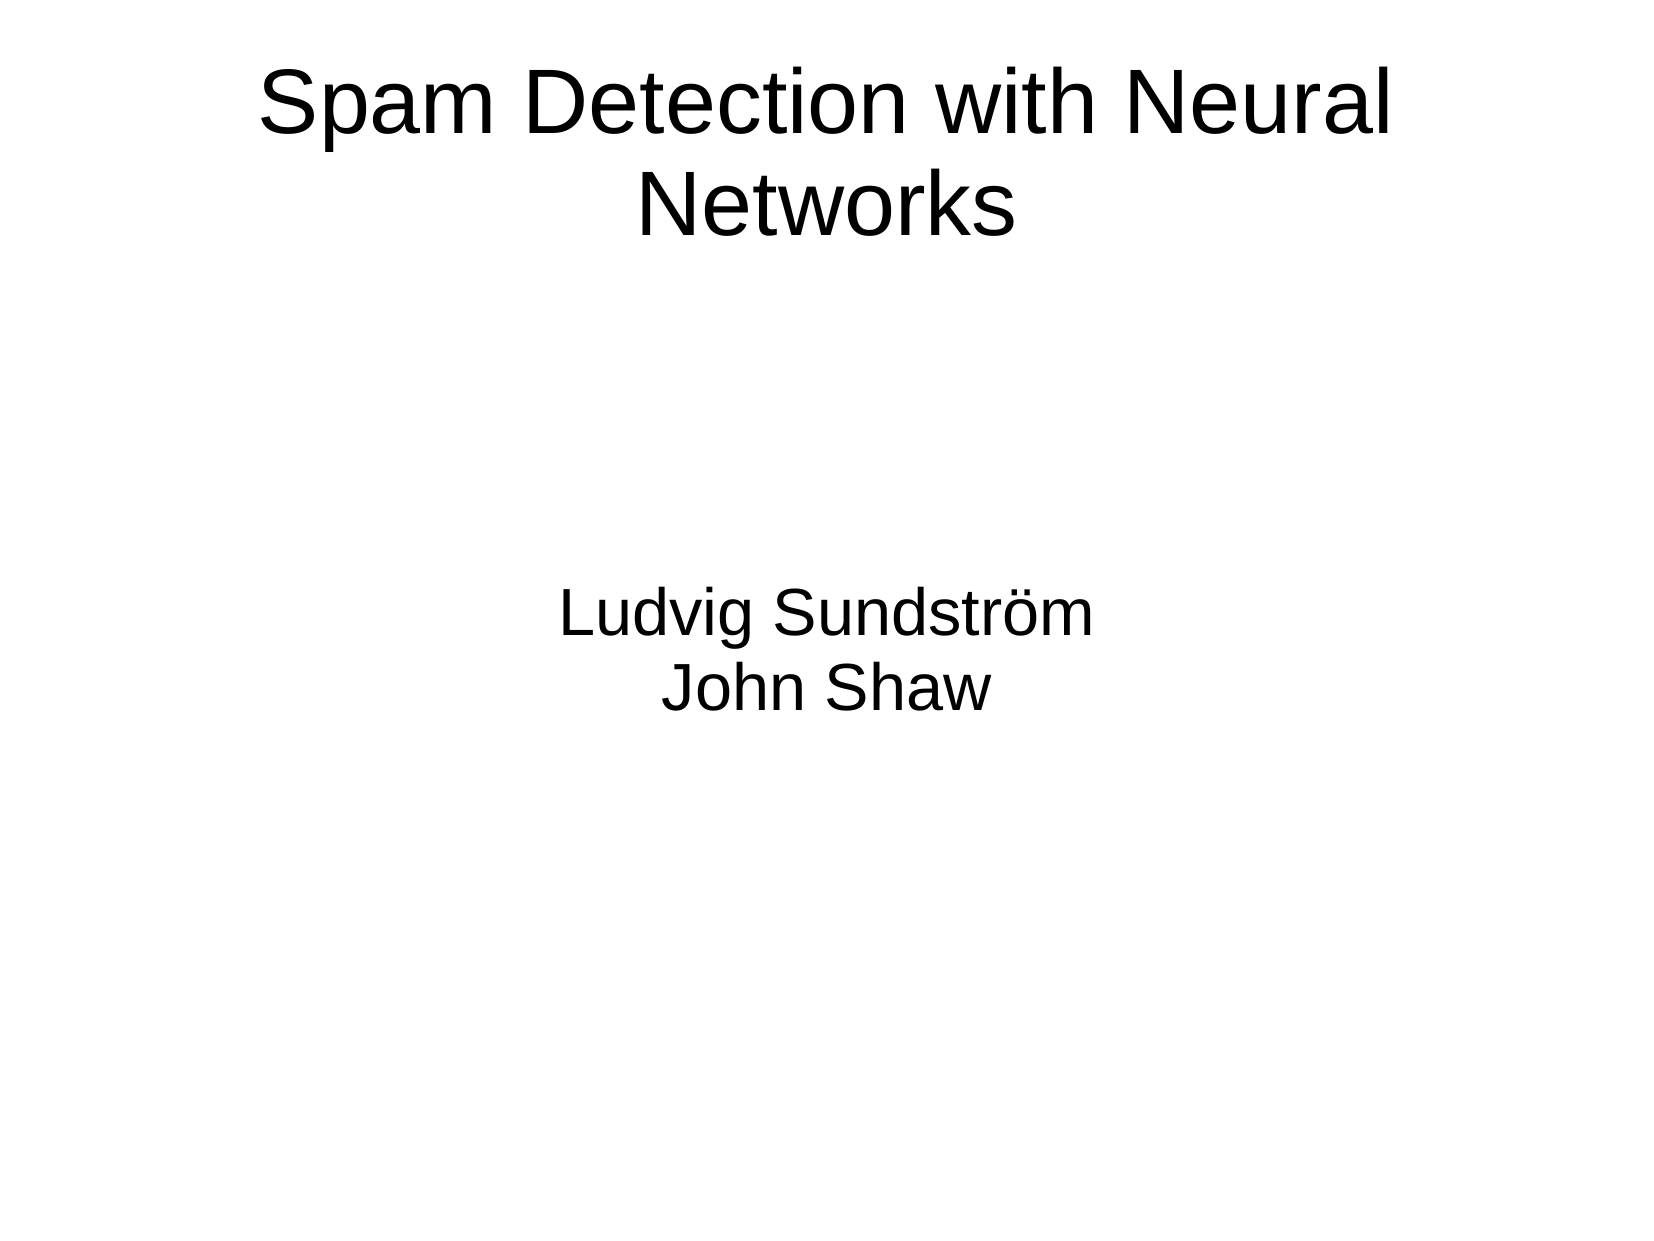

# Spam Detection with Neural Networks
Ludvig Sundström
John Shaw